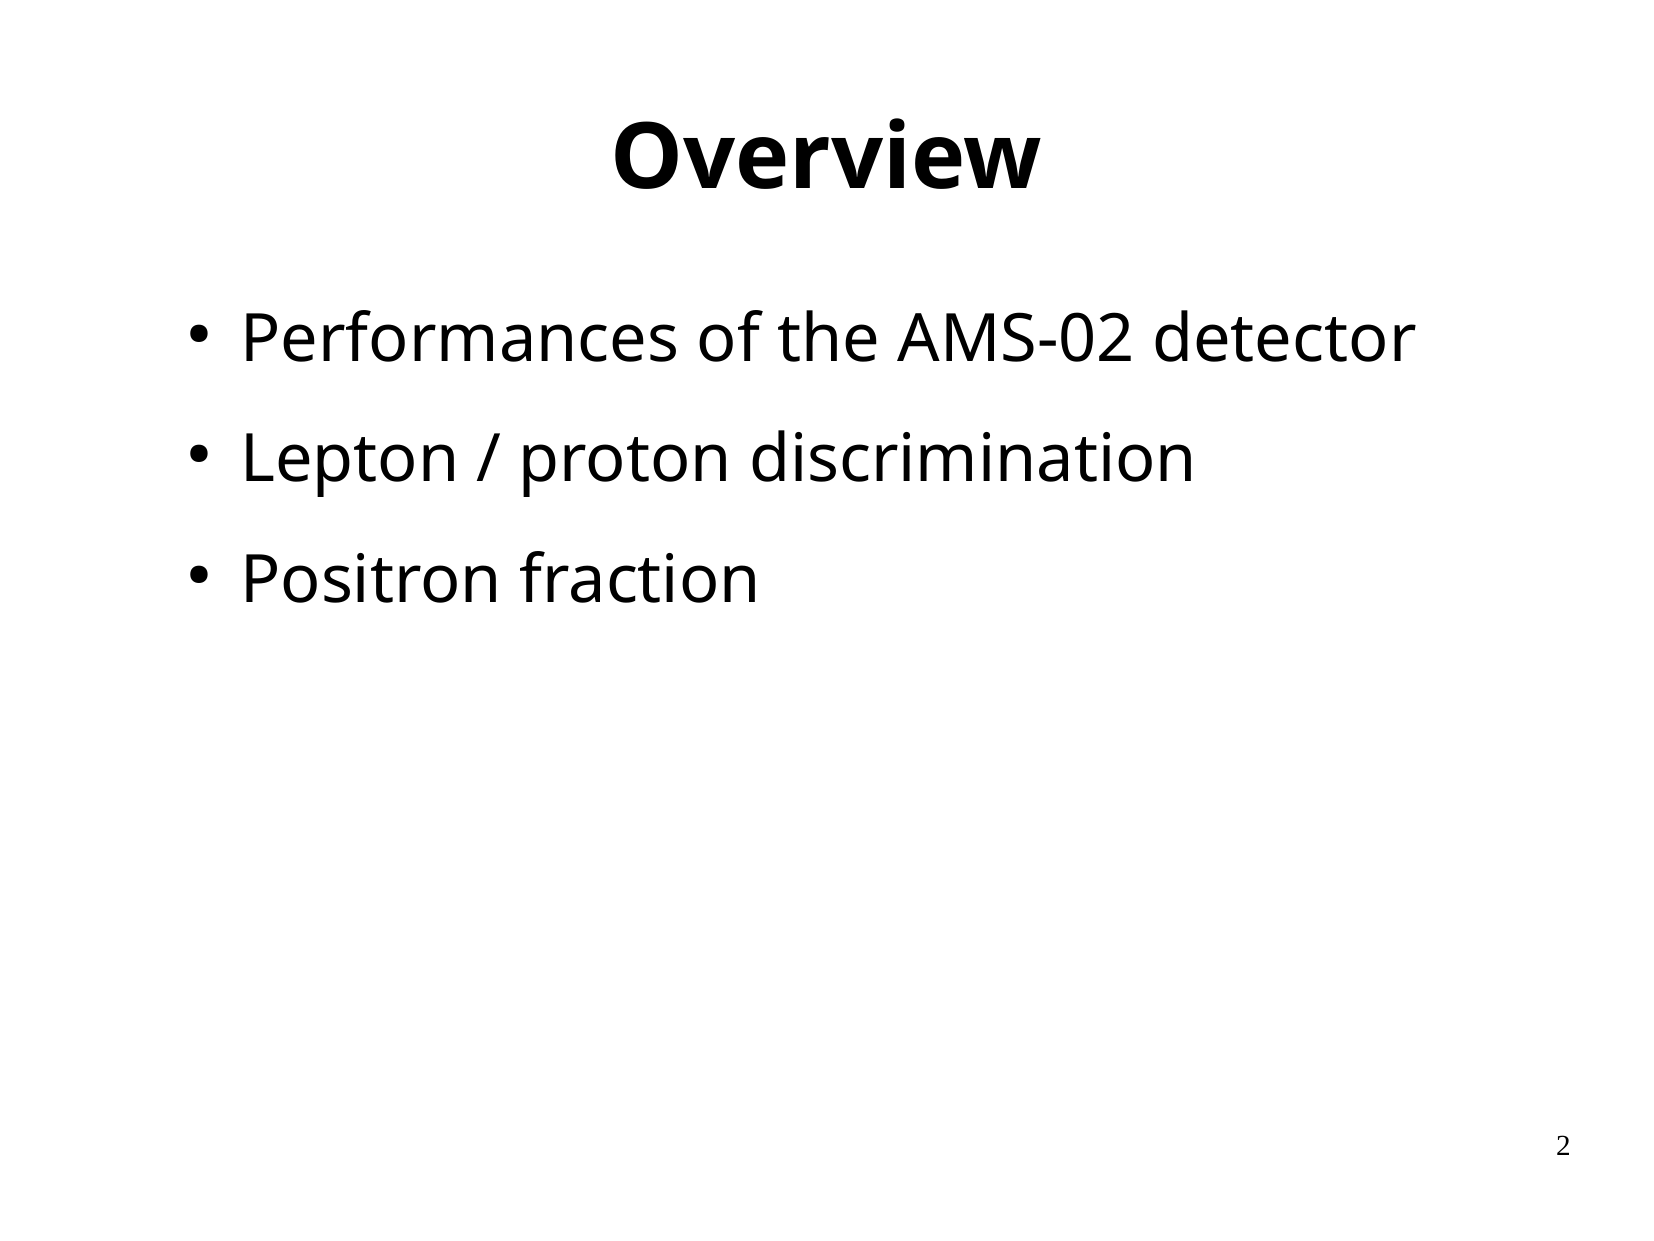

# Overview
Performances of the AMS-02 detector
Lepton / proton discrimination
Positron fraction
2